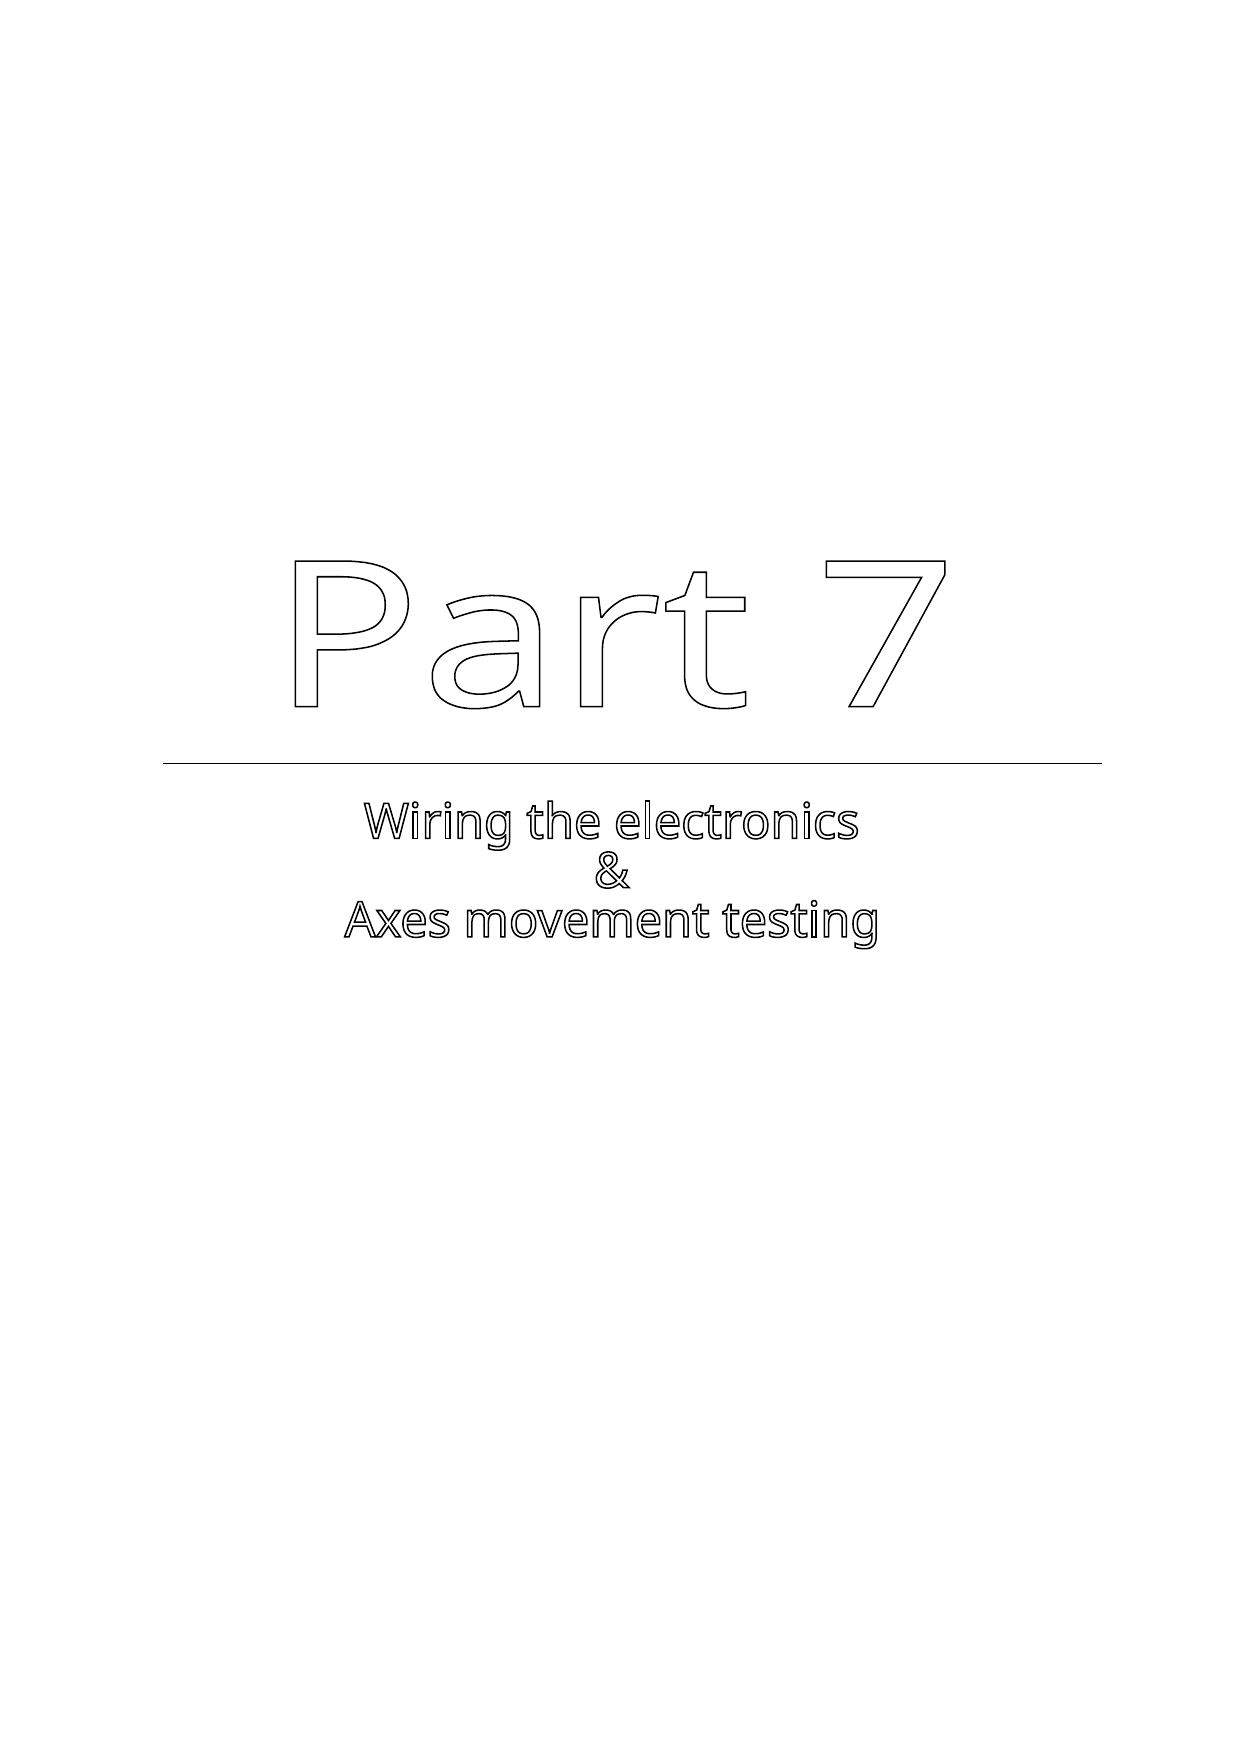

Part 7
Wiring the electronics
&
Axes movement testing